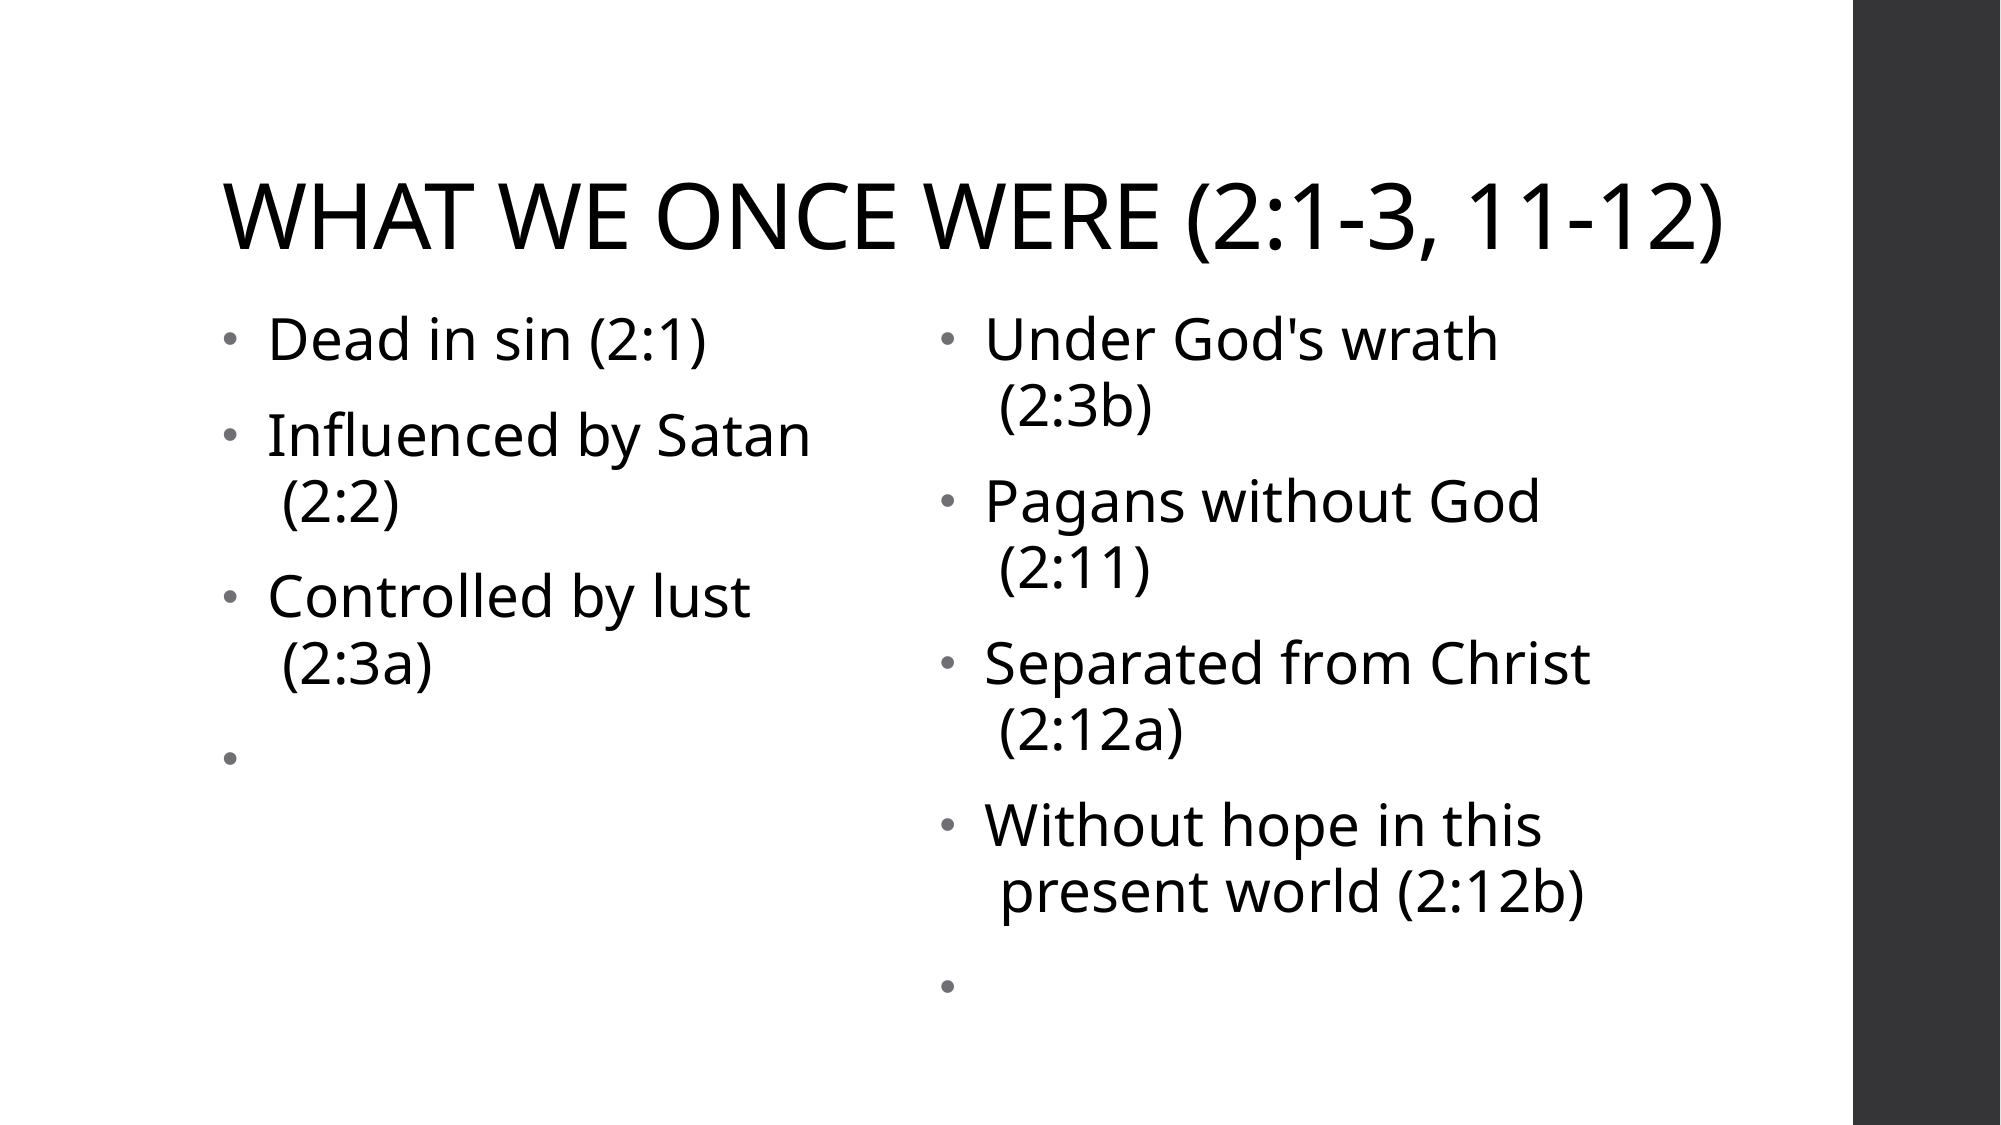

# WHAT WE ONCE WERE (2:1-3, 11-12)
 Dead in sin (2:1)
 Influenced by Satan (2:2)
 Controlled by lust (2:3a)
 Under God's wrath (2:3b)
 Pagans without God (2:11)
 Separated from Christ (2:12a)
 Without hope in this present world (2:12b)